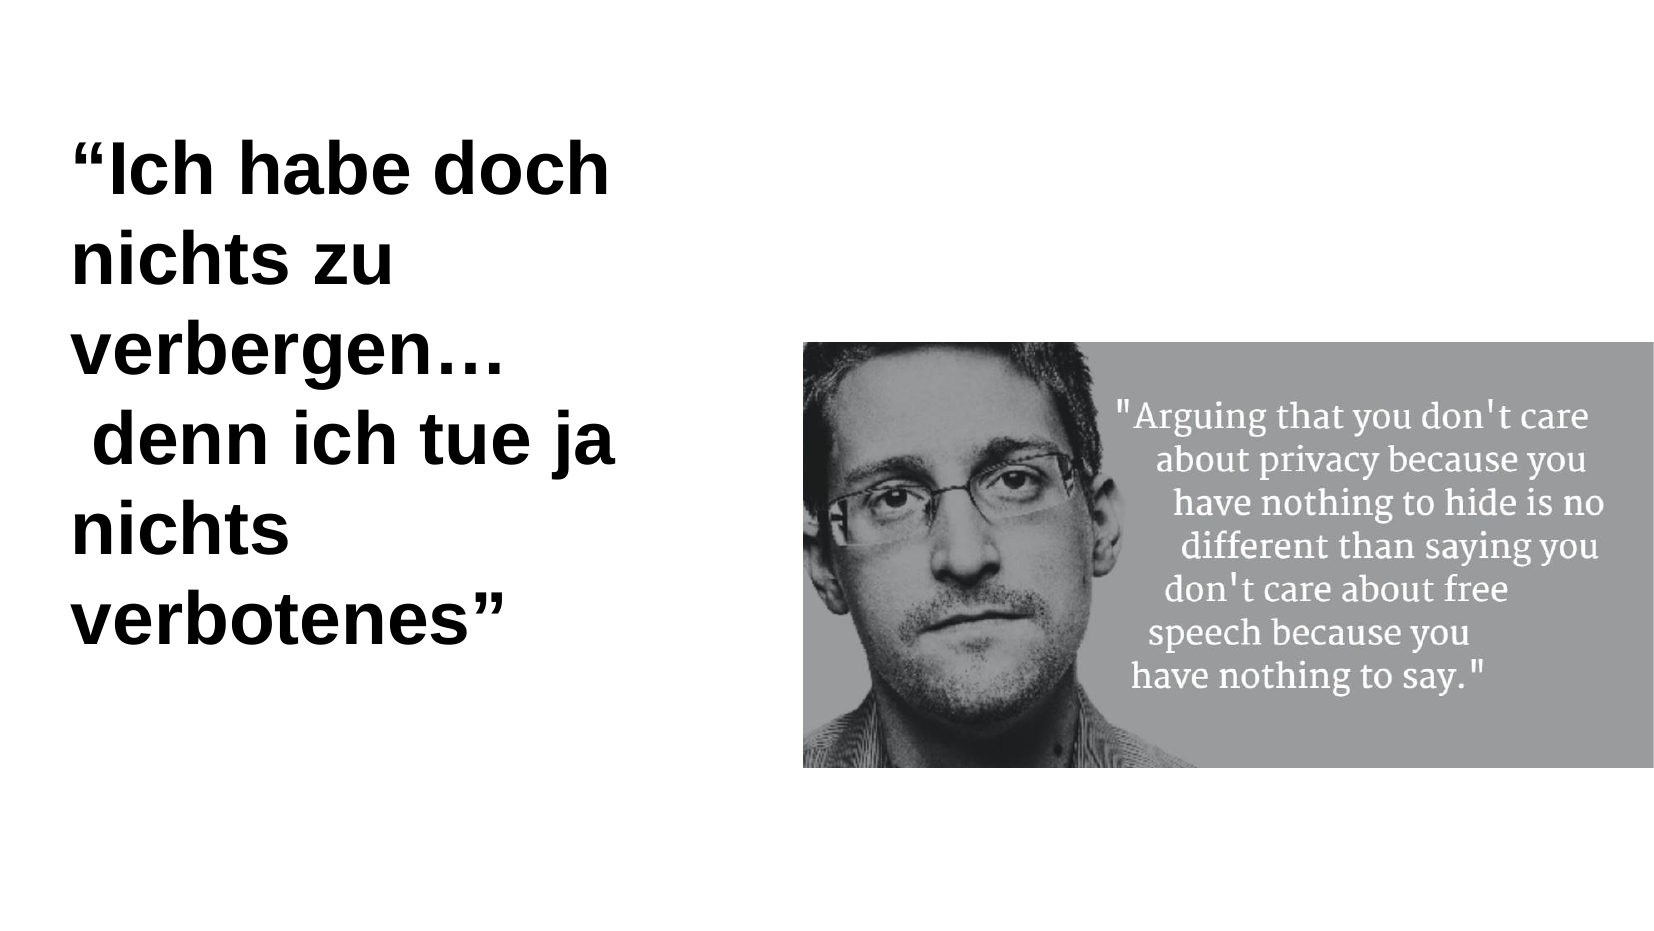

# “Ich habe doch nichts zu verbergen… denn ich tue ja nichts verbotenes”